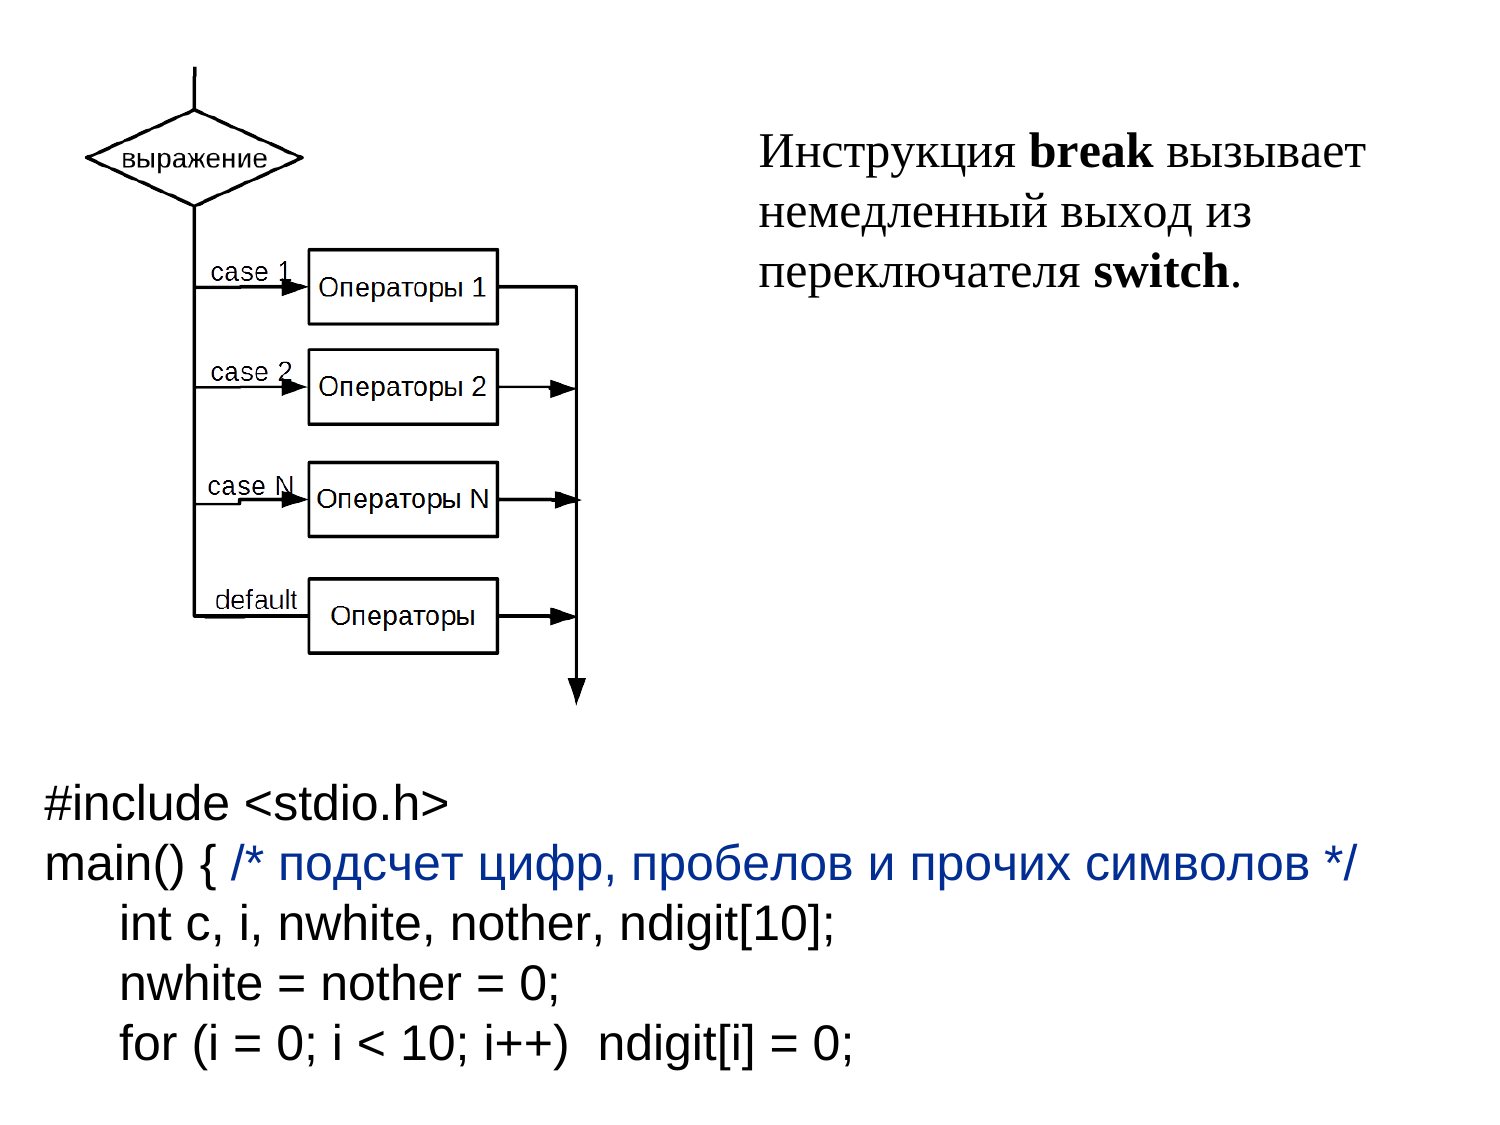

Инструкция break вызывает немедленный выход из переключателя switch.
#include <stdio.h>
main() { /* подсчет цифр, пробелов и прочих символов */
	int с, i, nwhite, nother, ndigit[10];
	nwhite = nother = 0;
	for (i = 0; i < 10; i++) ndigit[i] = 0;